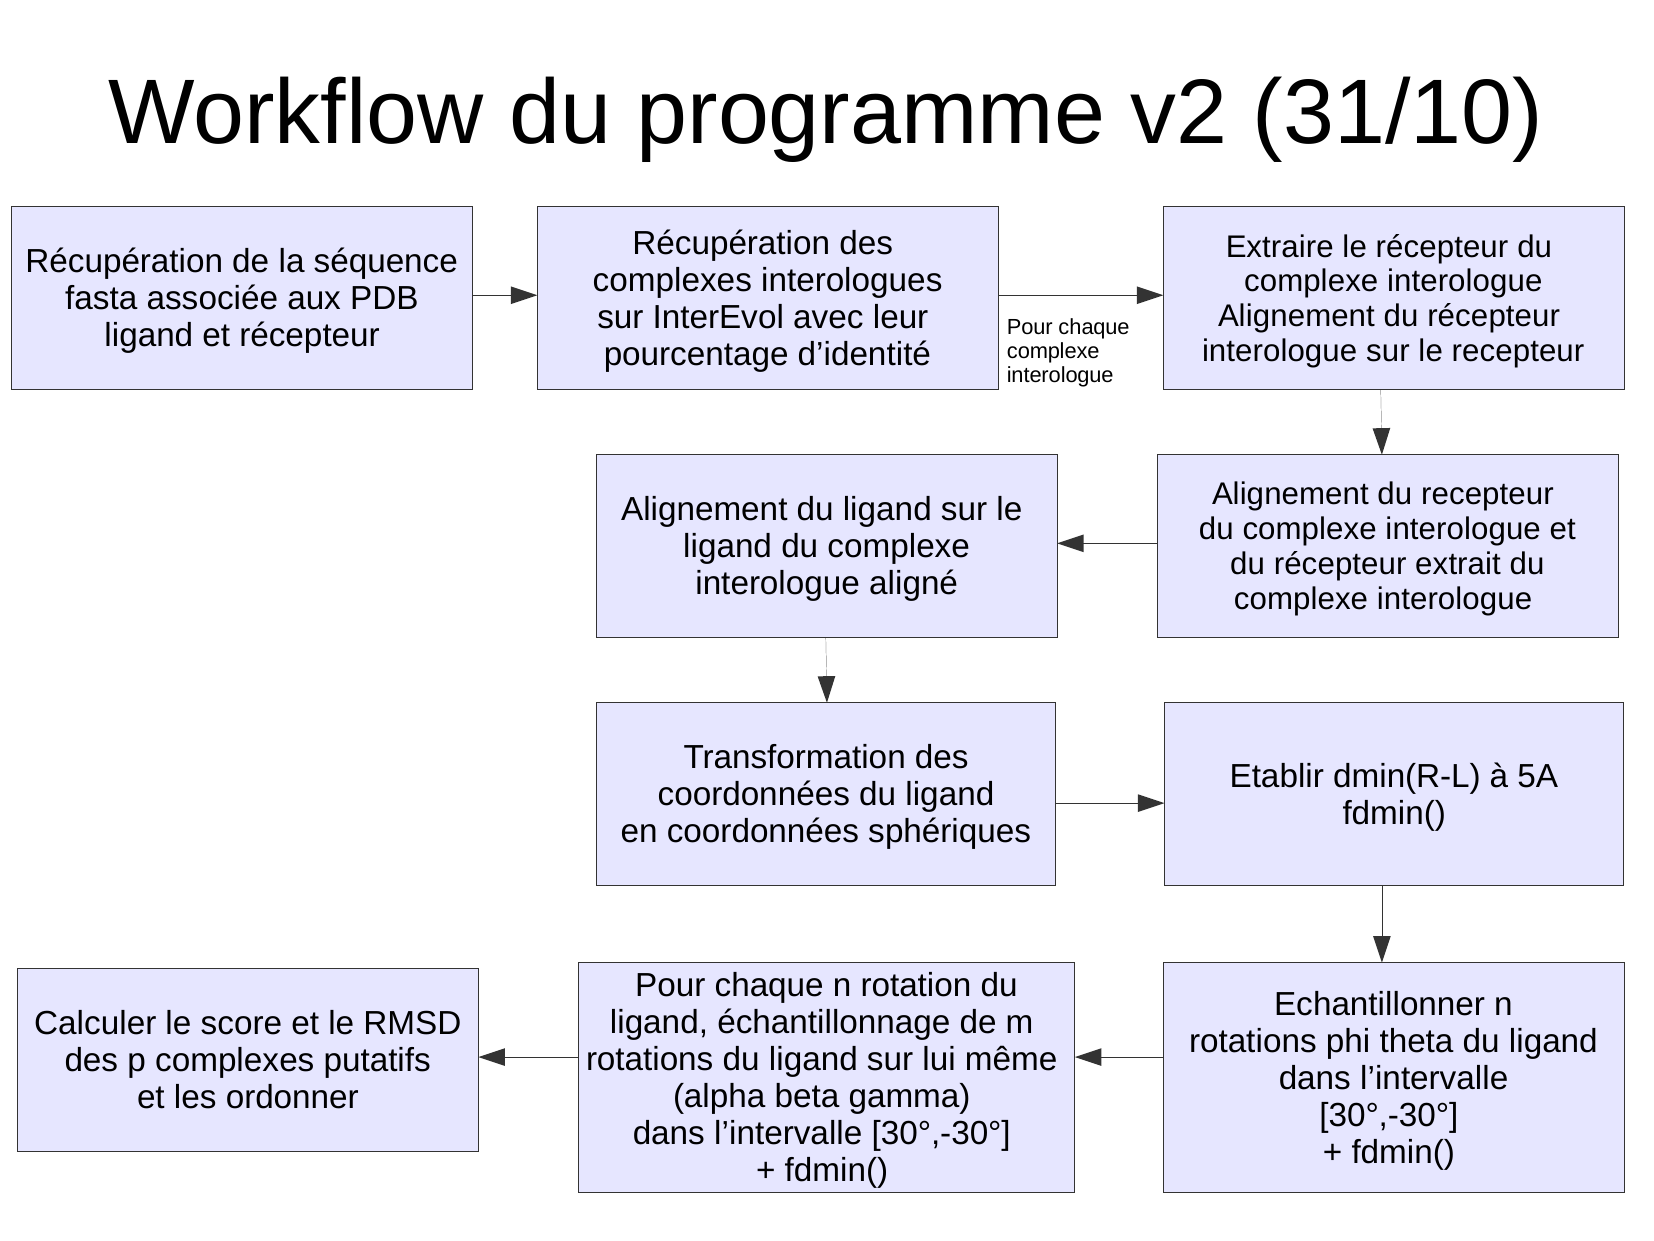

# Workflow du programme v2 (31/10)
Récupération de la séquence
fasta associée aux PDB
ligand et récepteur
Récupération des
complexes interologues
sur InterEvol avec leur
pourcentage d’identité
Extraire le récepteur du
complexe interologue
Alignement du récepteur
interologue sur le recepteur
Pour chaque
complexe
interologue
Alignement du ligand sur le
ligand du complexe
interologue aligné
Alignement du recepteur
du complexe interologue et
 du récepteur extrait du
complexe interologue
Transformation des
coordonnées du ligand
en coordonnées sphériques
Etablir dmin(R-L) à 5A
fdmin()
 Pour chaque n rotation du
ligand, échantillonnage de m
rotations du ligand sur lui même
(alpha beta gamma)
dans l’intervalle [30°,-30°]
+ fdmin()
 Echantillonner n
rotations phi theta du ligand
dans l’intervalle
[30°,-30°]
+ fdmin()
Calculer le score et le RMSD
des p complexes putatifs
et les ordonner